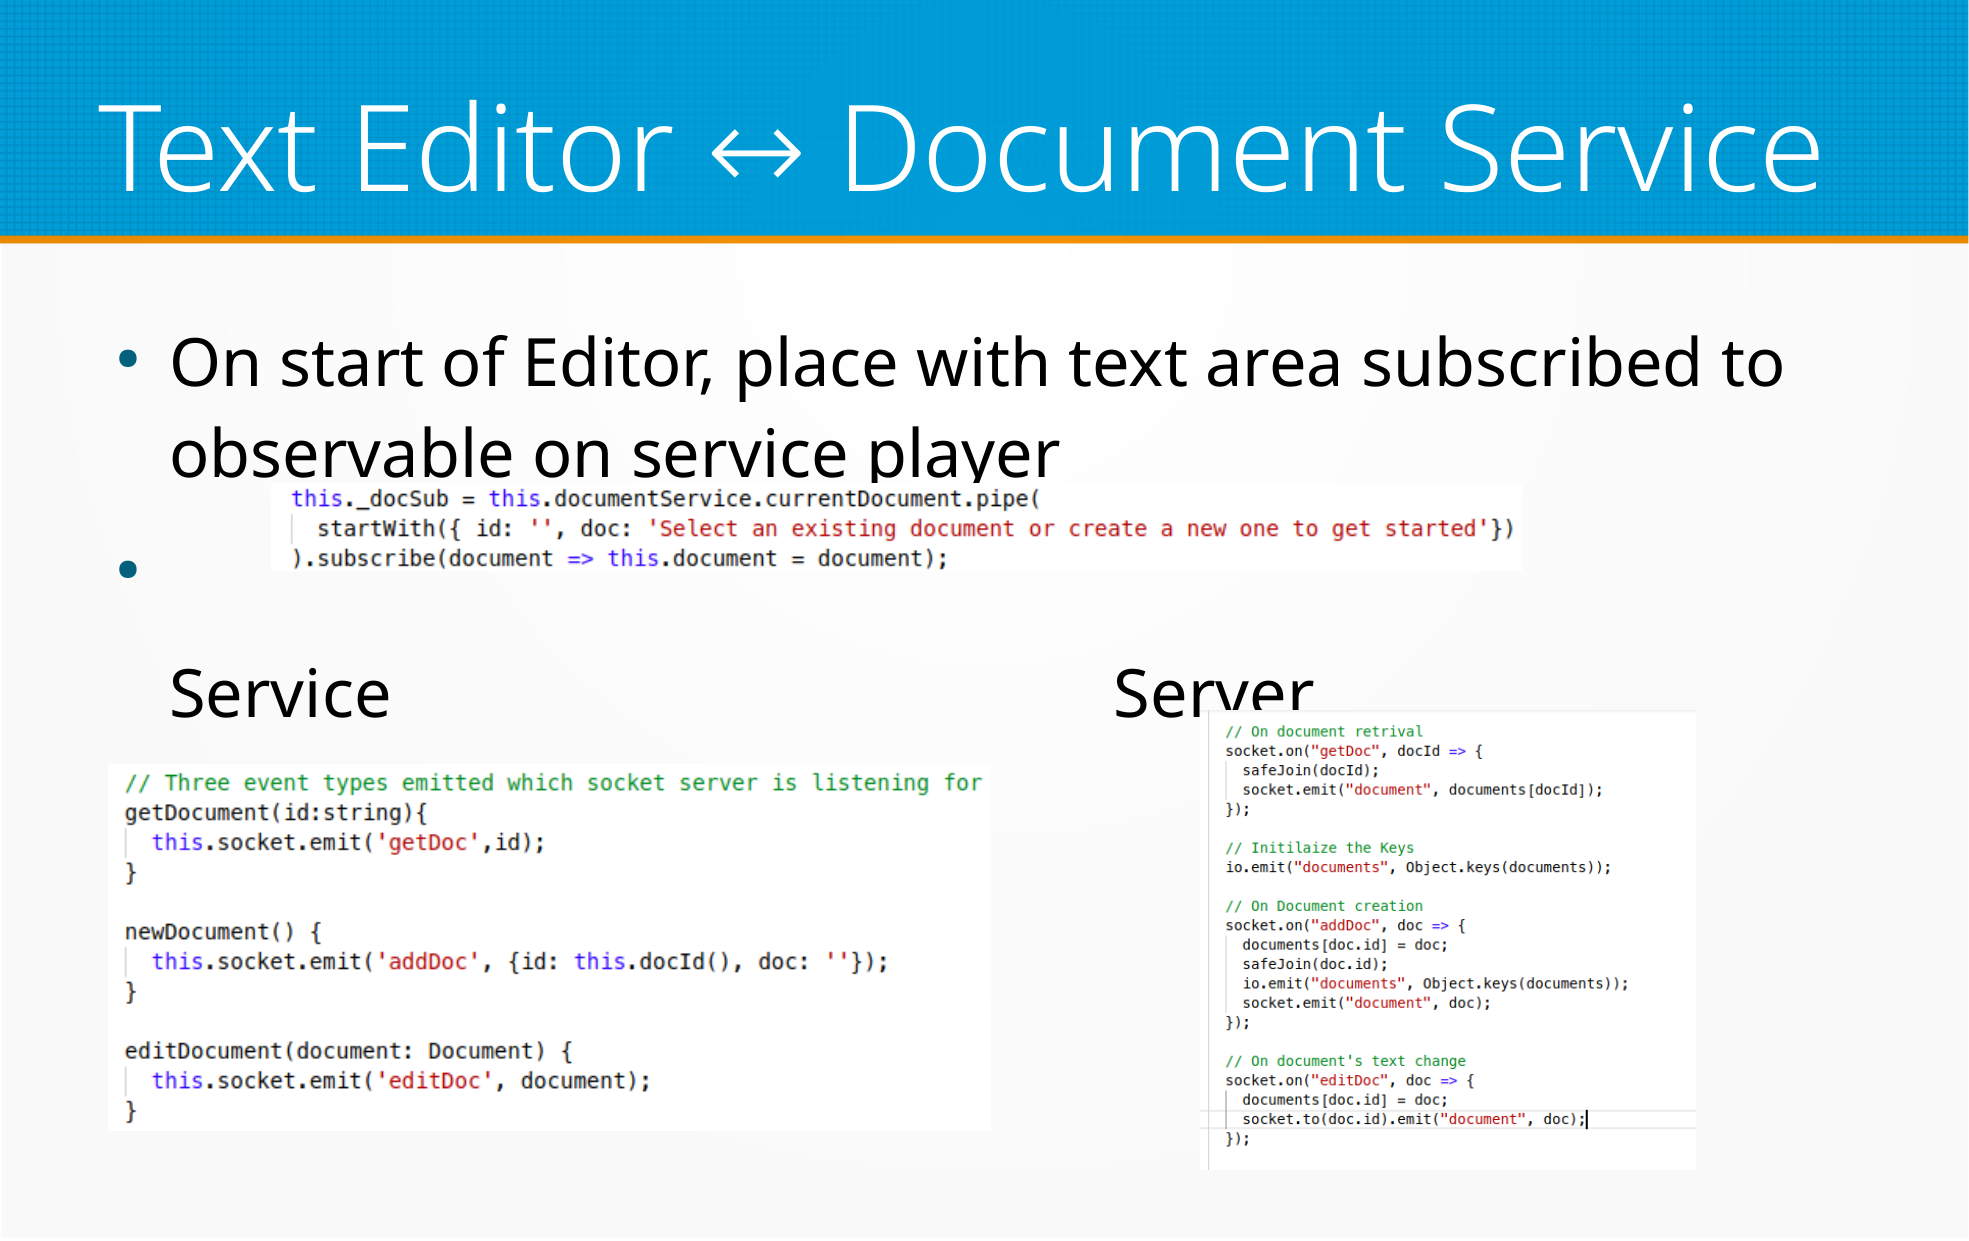

# Text Editor ↔ Document Service
On start of Editor, place with text area subscribed to observable on service player
Service													Server